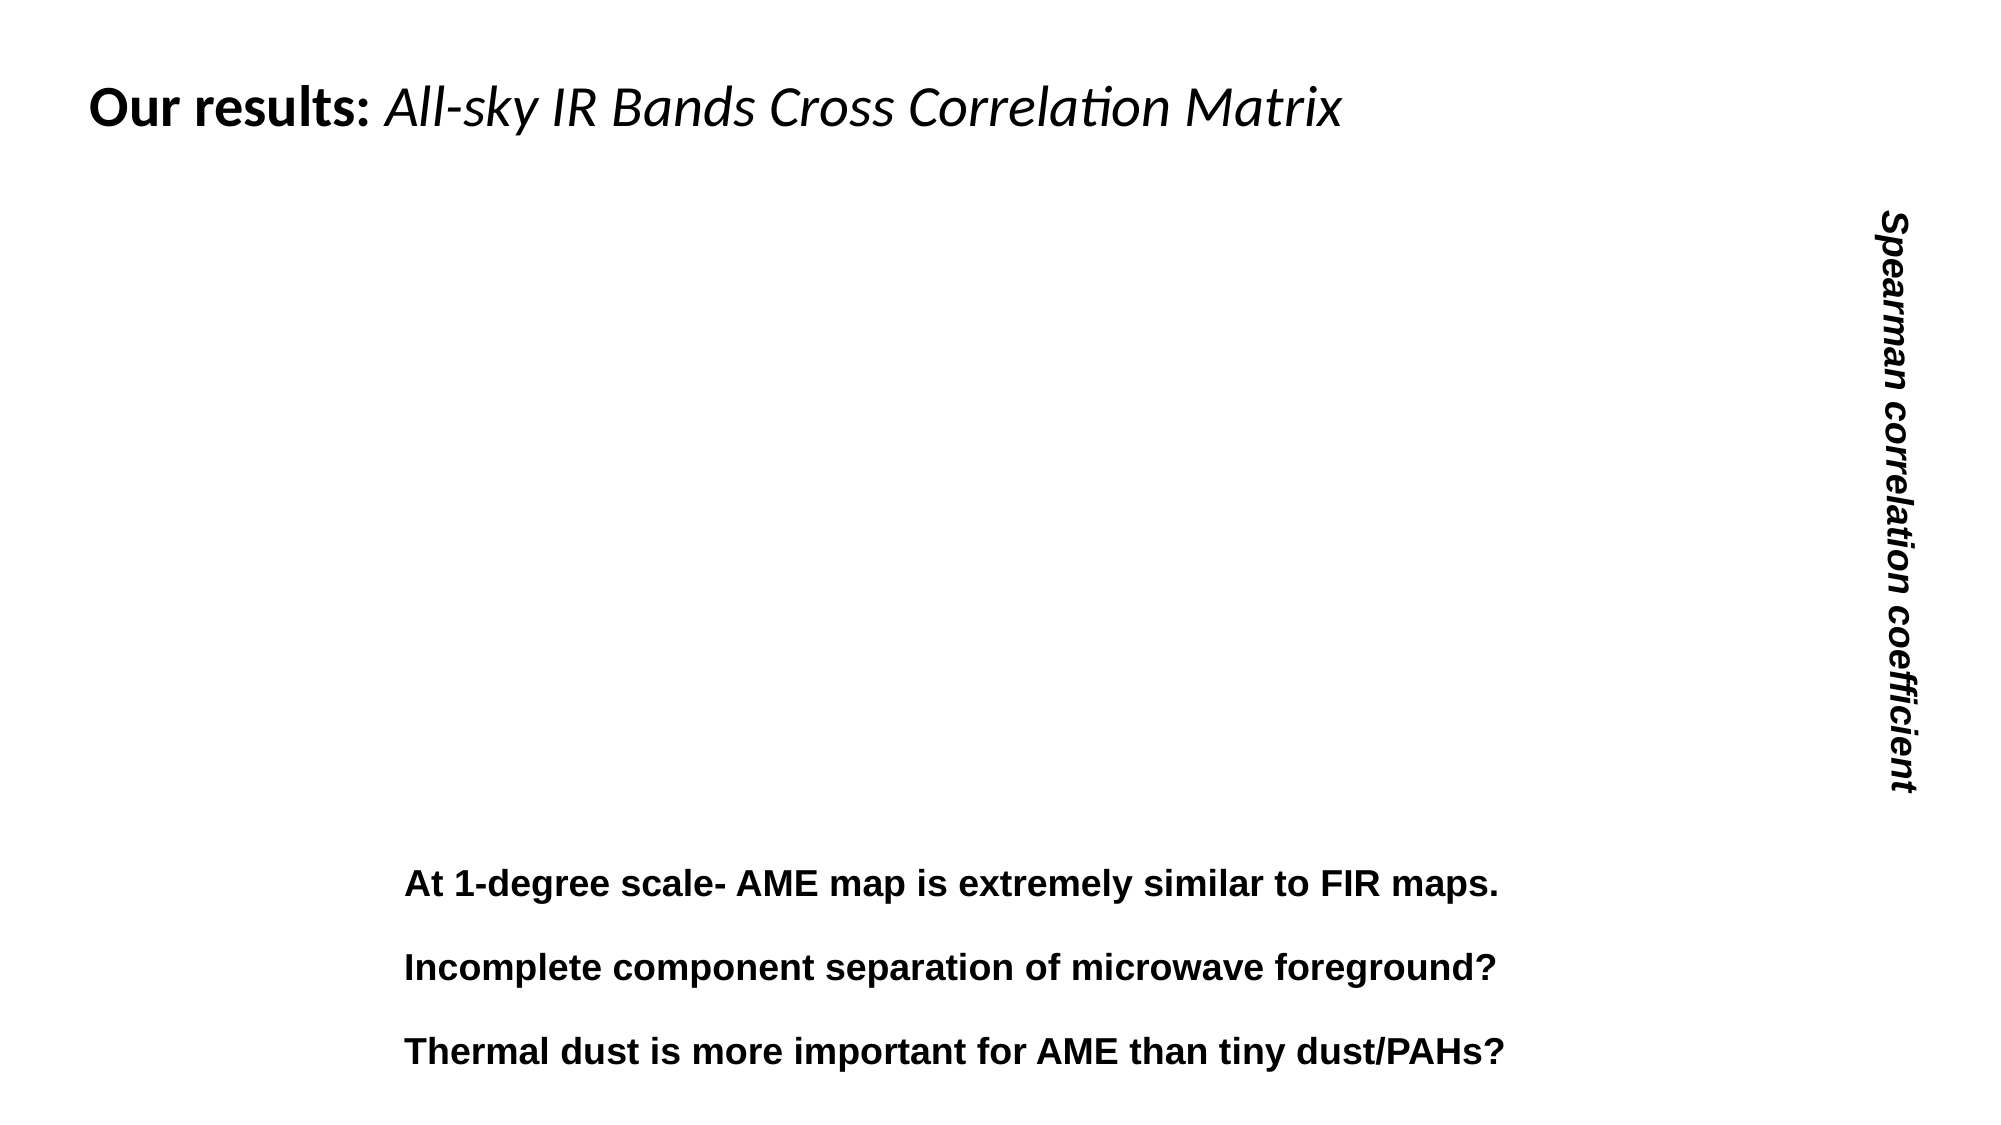

Our results: All-sky IR Bands Cross Correlation Matrix
Spearman correlation coefficient
At 1-degree scale- AME map is extremely similar to FIR maps.
Incomplete component separation of microwave foreground?
Thermal dust is more important for AME than tiny dust/PAHs?